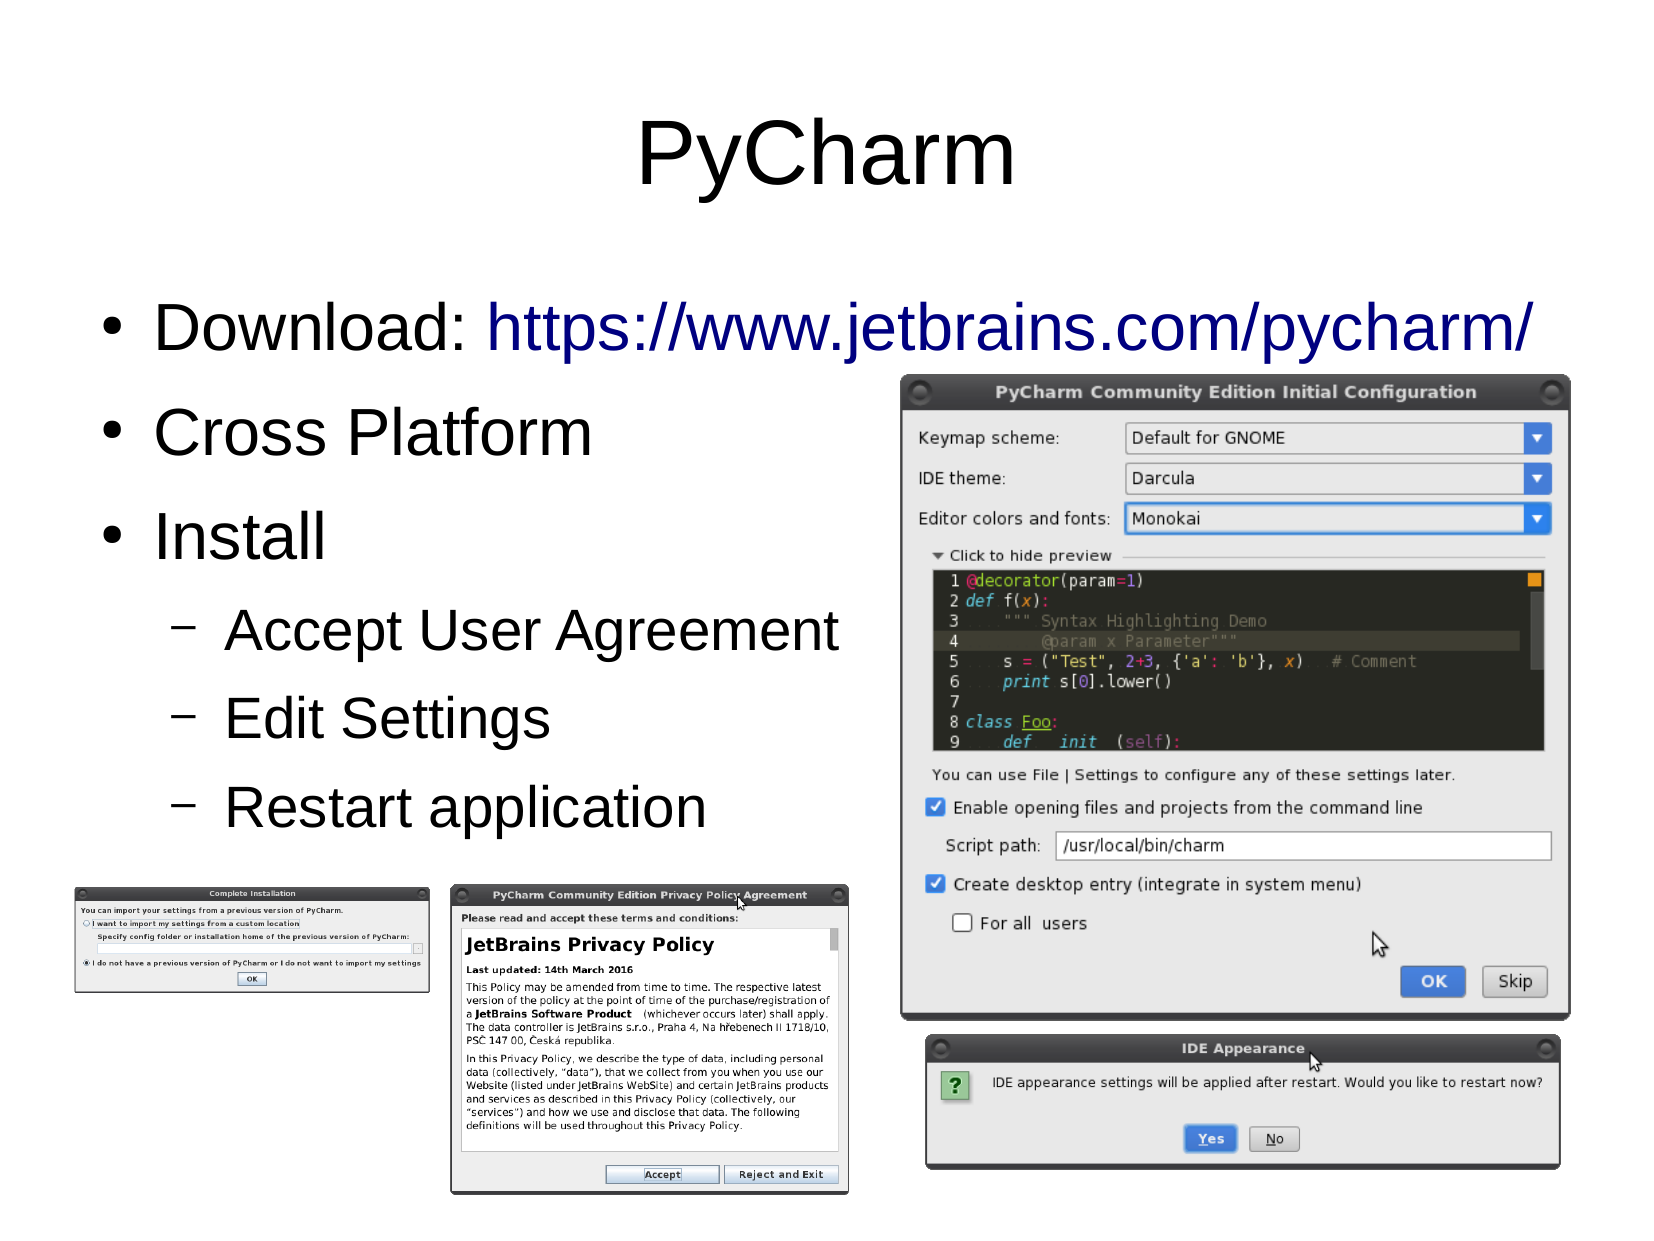

# PyCharm
Download: https://www.jetbrains.com/pycharm/
Cross Platform
Install
Accept User Agreement
Edit Settings
Restart application